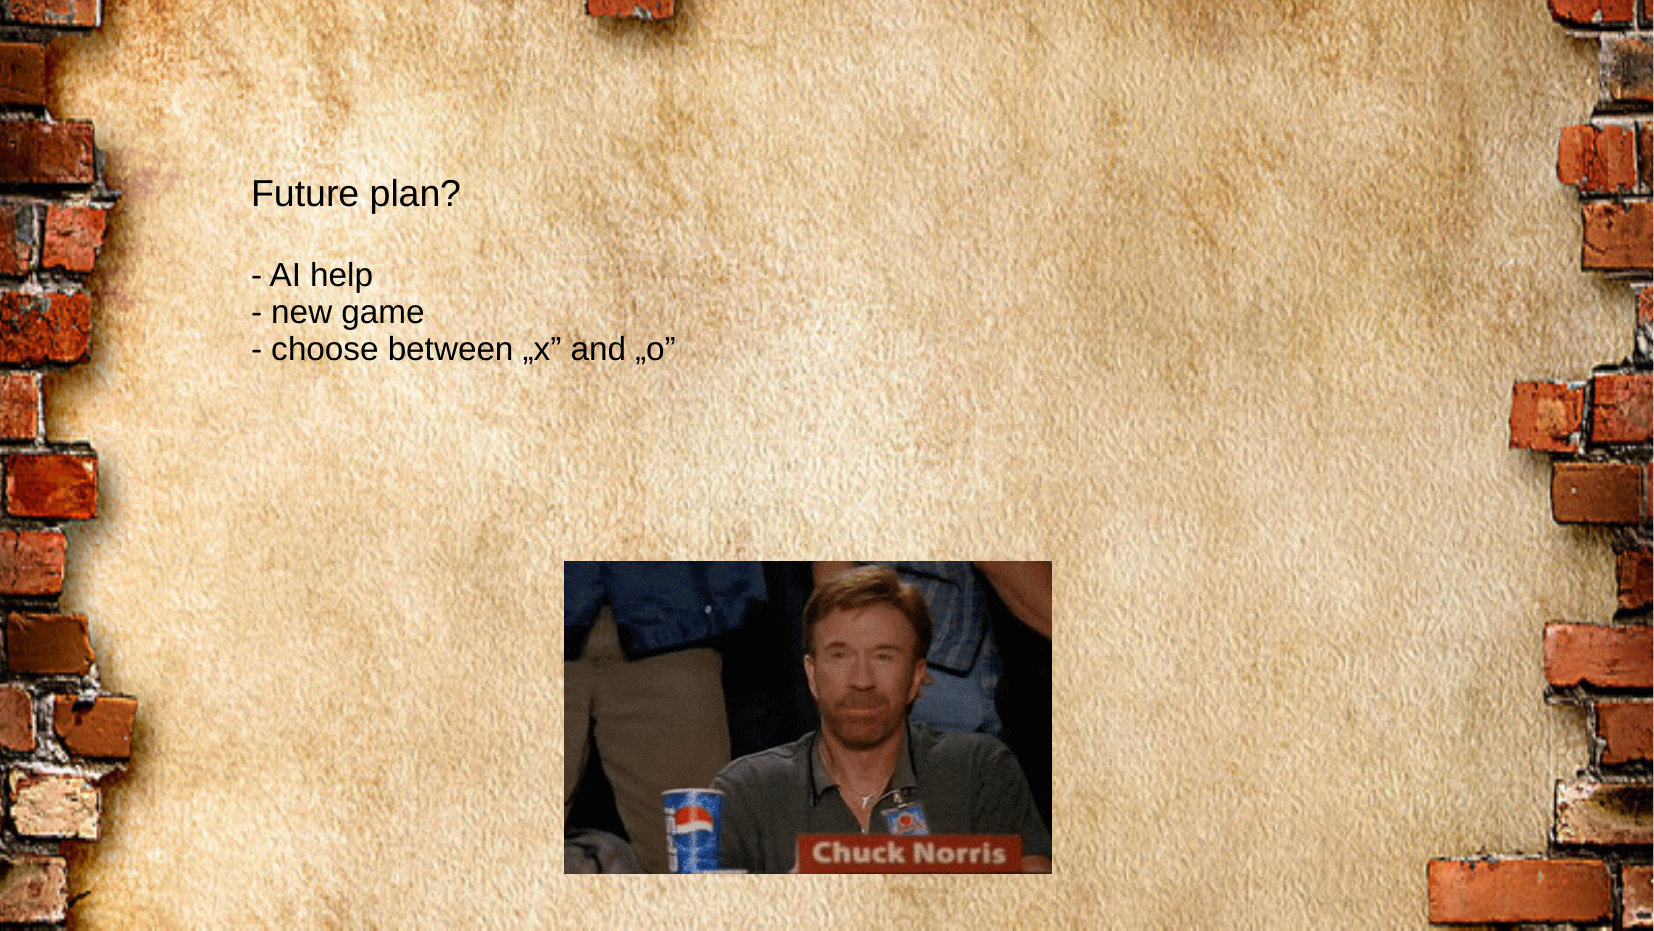

Future plan?
- AI help
- new game
- choose between „x” and „o”